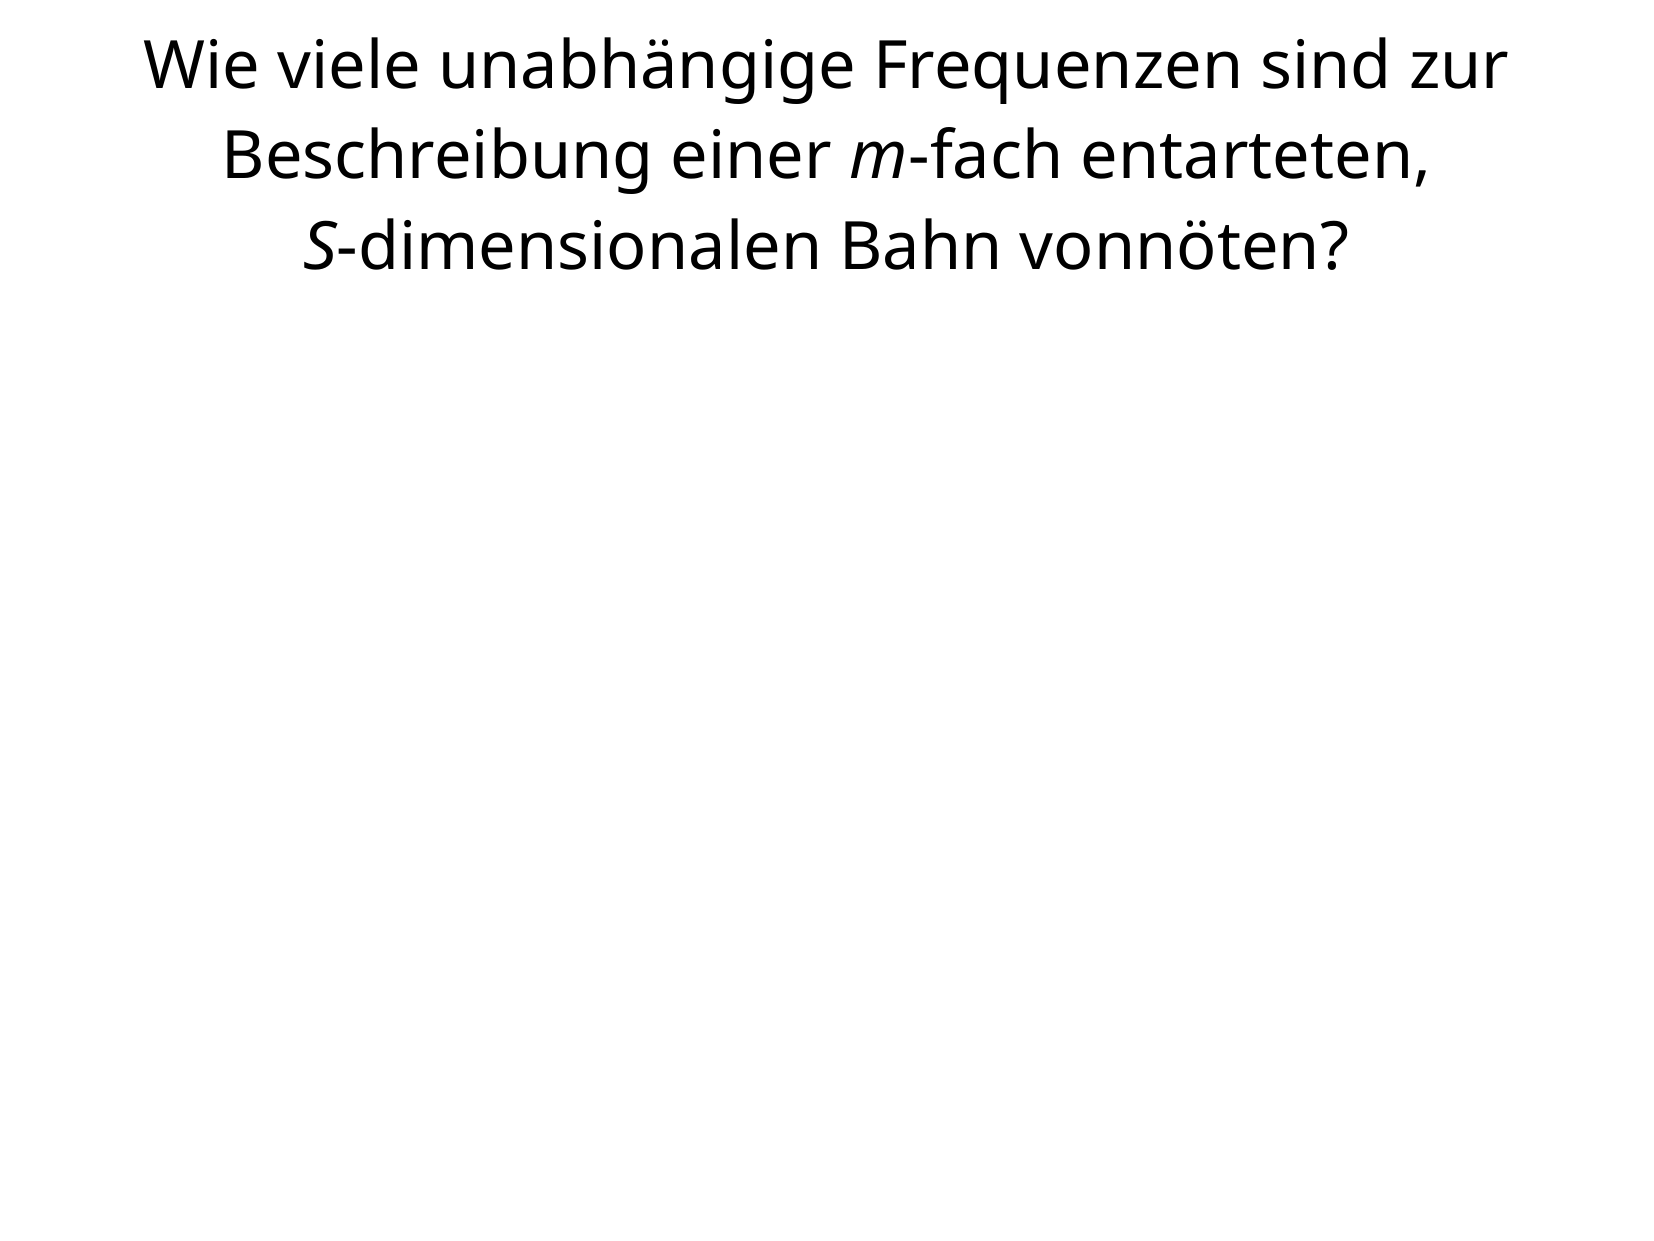

# Wie viele unabhängige Frequenzen sind zur Beschreibung einer m-fach entarteten, S-dimensionalen Bahn vonnöten?